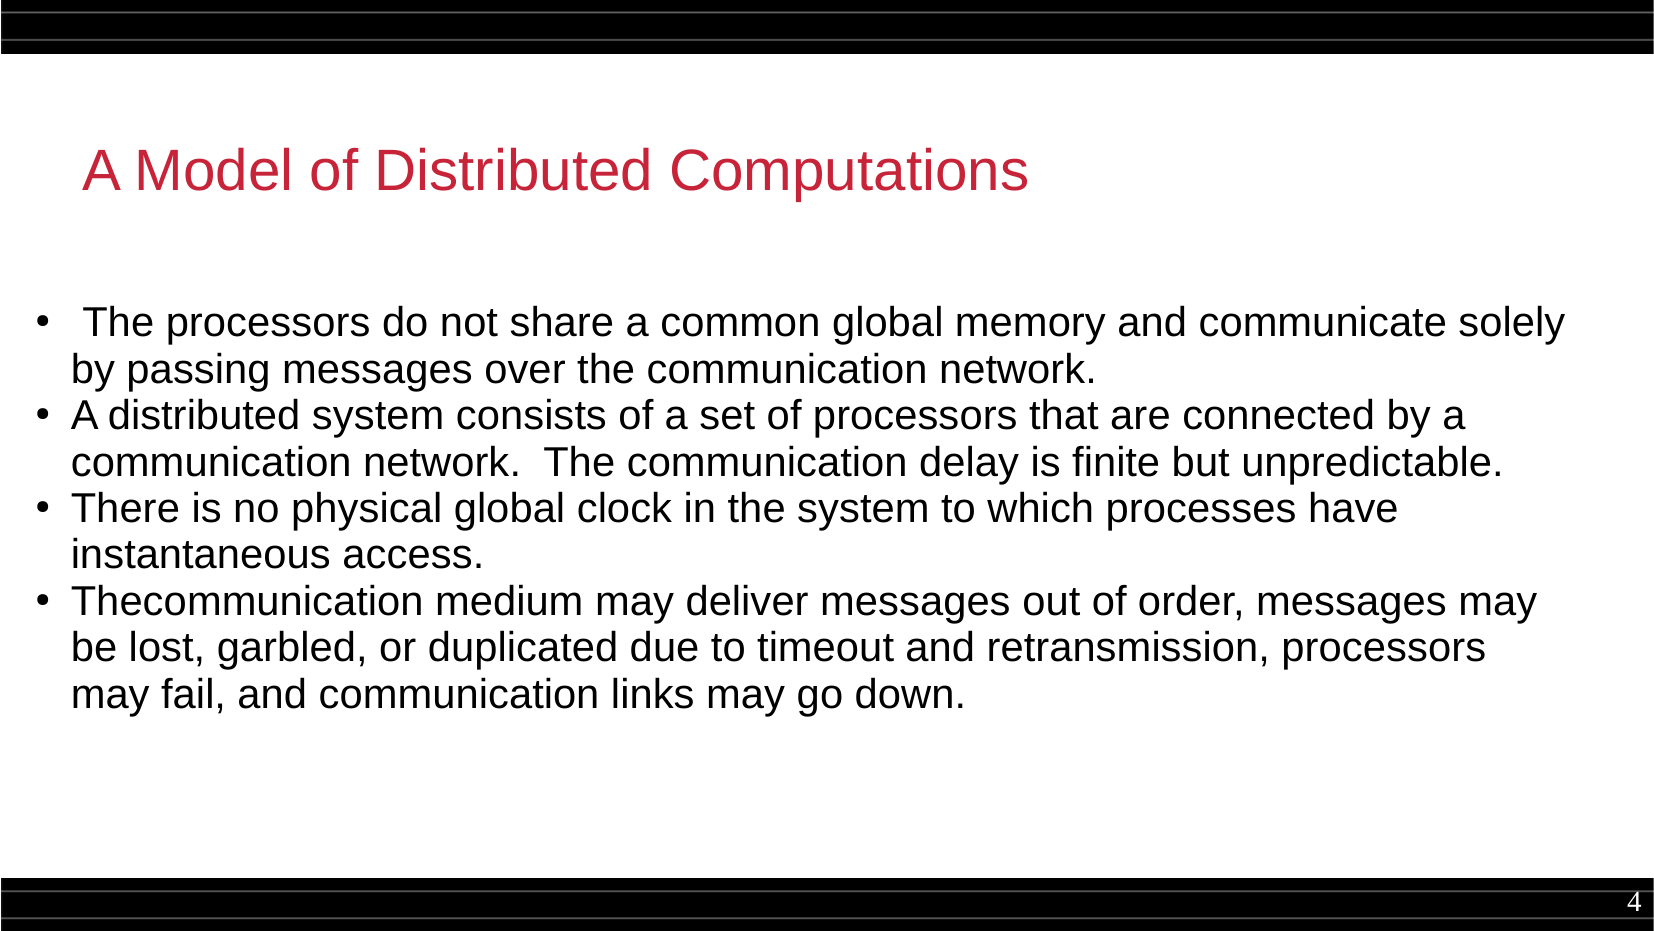

# A Model of Distributed Computations
 The processors do not share a common global memory and communicate solely by passing messages over the communication network.
A distributed system consists of a set of processors that are connected by a communication network. The communication delay is finite but unpredictable.
There is no physical global clock in the system to which processes have instantaneous access.
Thecommunication medium may deliver messages out of order, messages may be lost, garbled, or duplicated due to timeout and retransmission, processors may fail, and communication links may go down.